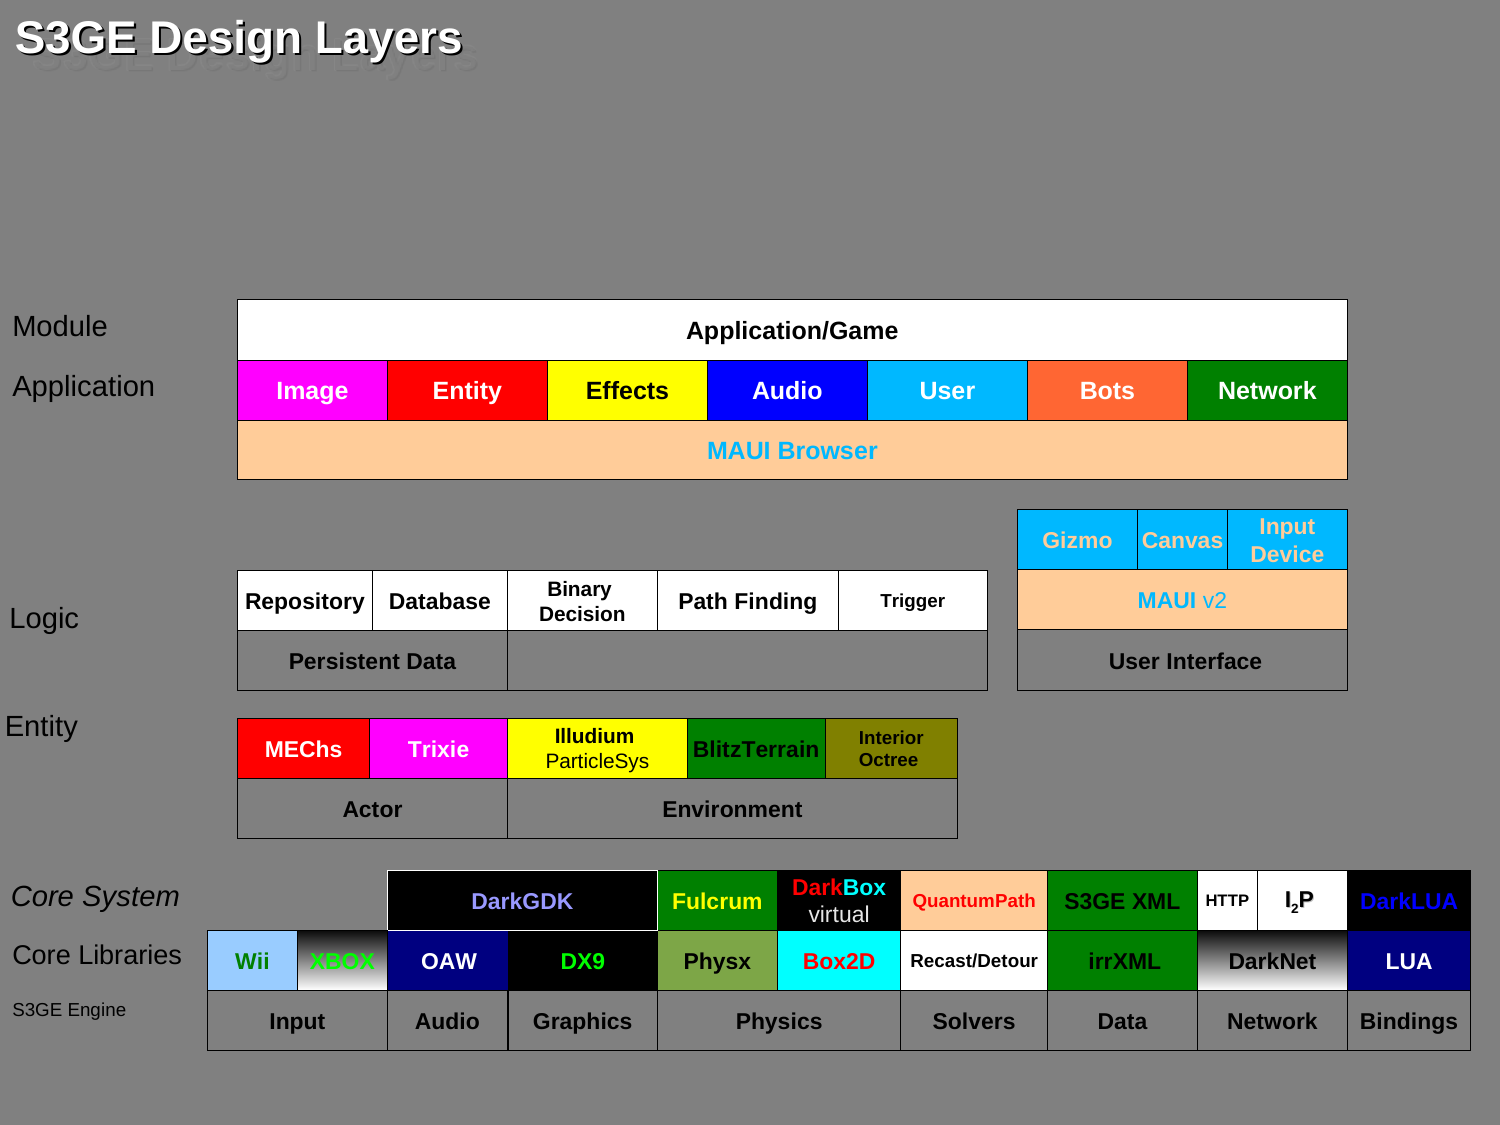

S3GE Design Layers
Module
Application/Game
Application
Image
Entity
Effects
Audio
User
Bots
Network
MAUI Browser
Gizmo
Canvas
Input
Device
MAUI v2
Repository
Database
Binary
Decision
Path Finding
Trigger
Logic
 User Interface
Persistent Data
Entity
MEChs
Trixie
Illudium
ParticleSys
BlitzTerrain
Interior
Octree
Actor
Environment
Core System
DarkGDK
Fulcrum
DarkBox
virtual
QuantumPath
S3GE XML
HTTP
I2P
DarkLUA
Core Libraries
Wii
XBOX
OAW
DX9
Physx
Box2D
Recast/Detour
irrXML
DarkNet
LUA
S3GE Engine
Input
Audio
Graphics
Physics
Solvers
Data
Network
Bindings